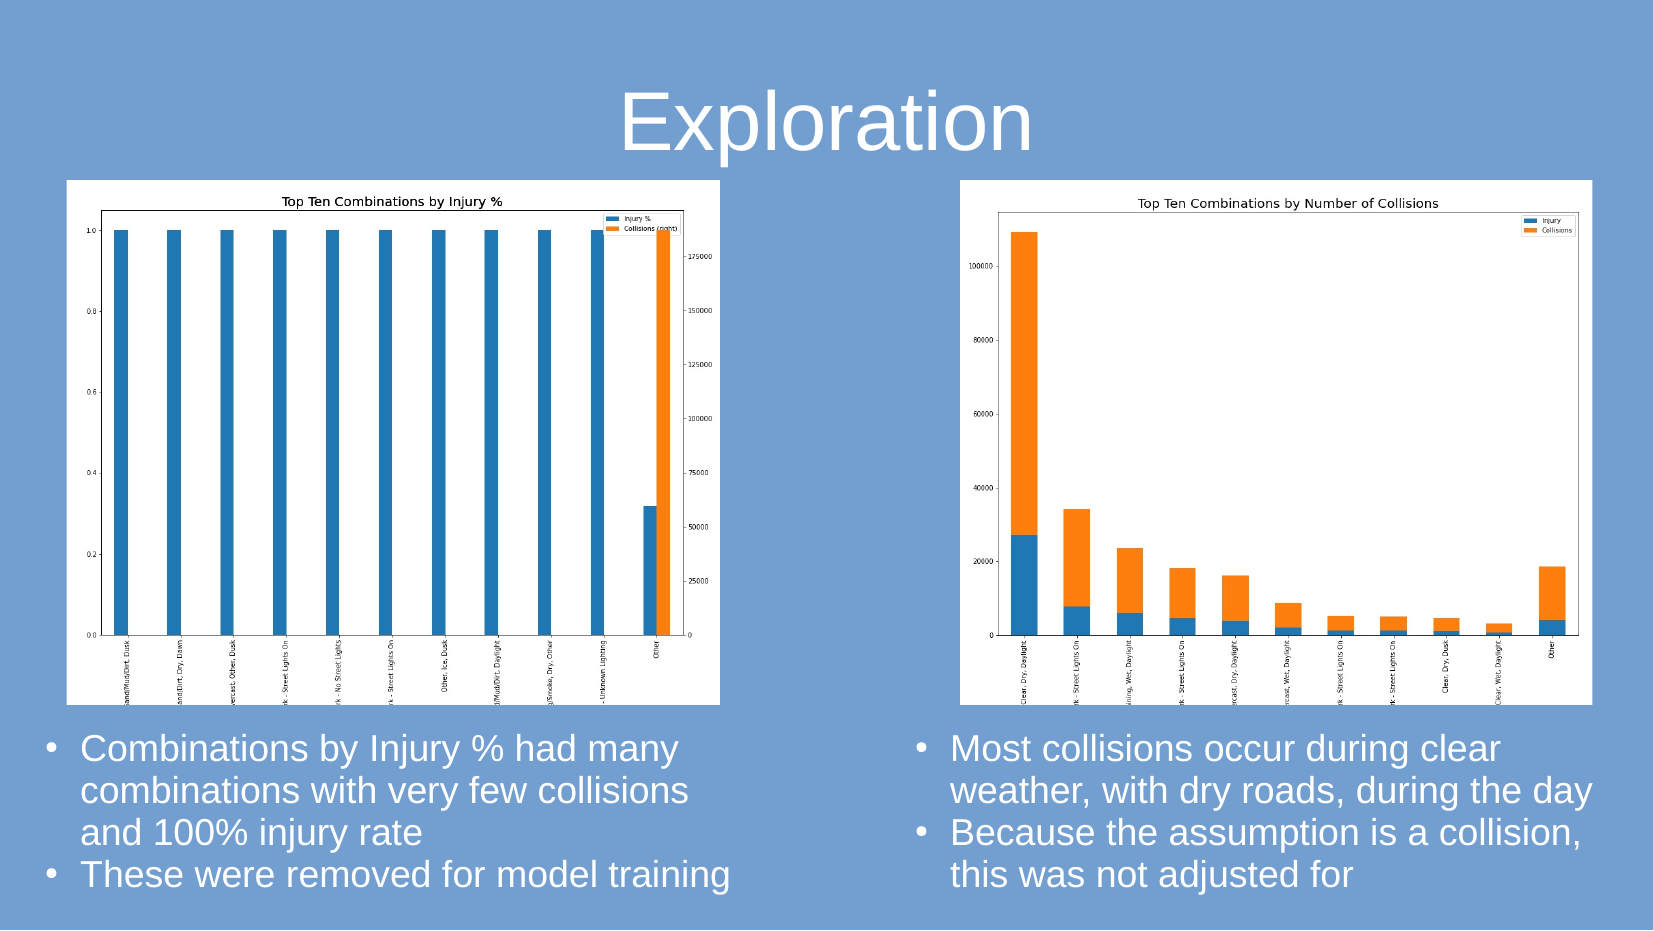

# Exploration
Combinations by Injury % had many combinations with very few collisions and 100% injury rate
These were removed for model training
Most collisions occur during clear weather, with dry roads, during the day
Because the assumption is a collision, this was not adjusted for